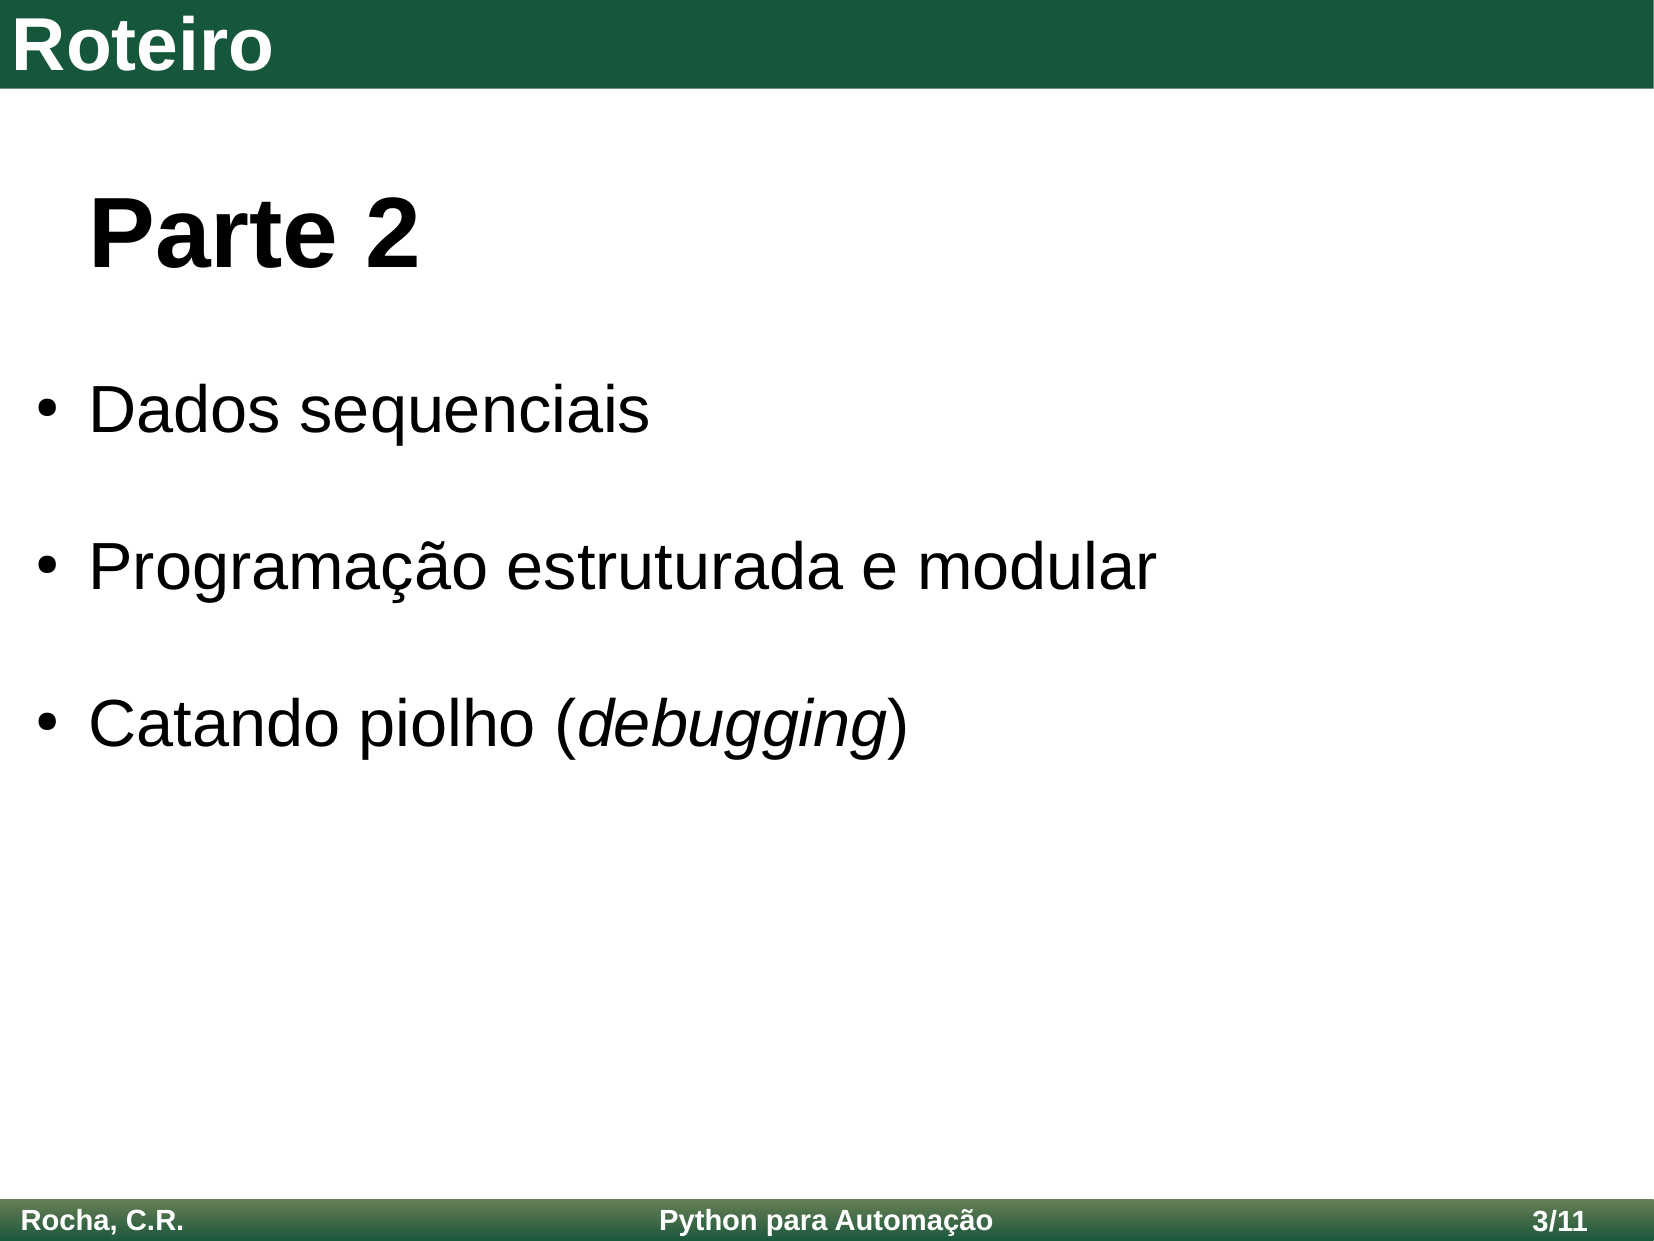

# Roteiro
Parte 2
Dados sequenciais
Programação estruturada e modular
Catando piolho (debugging)